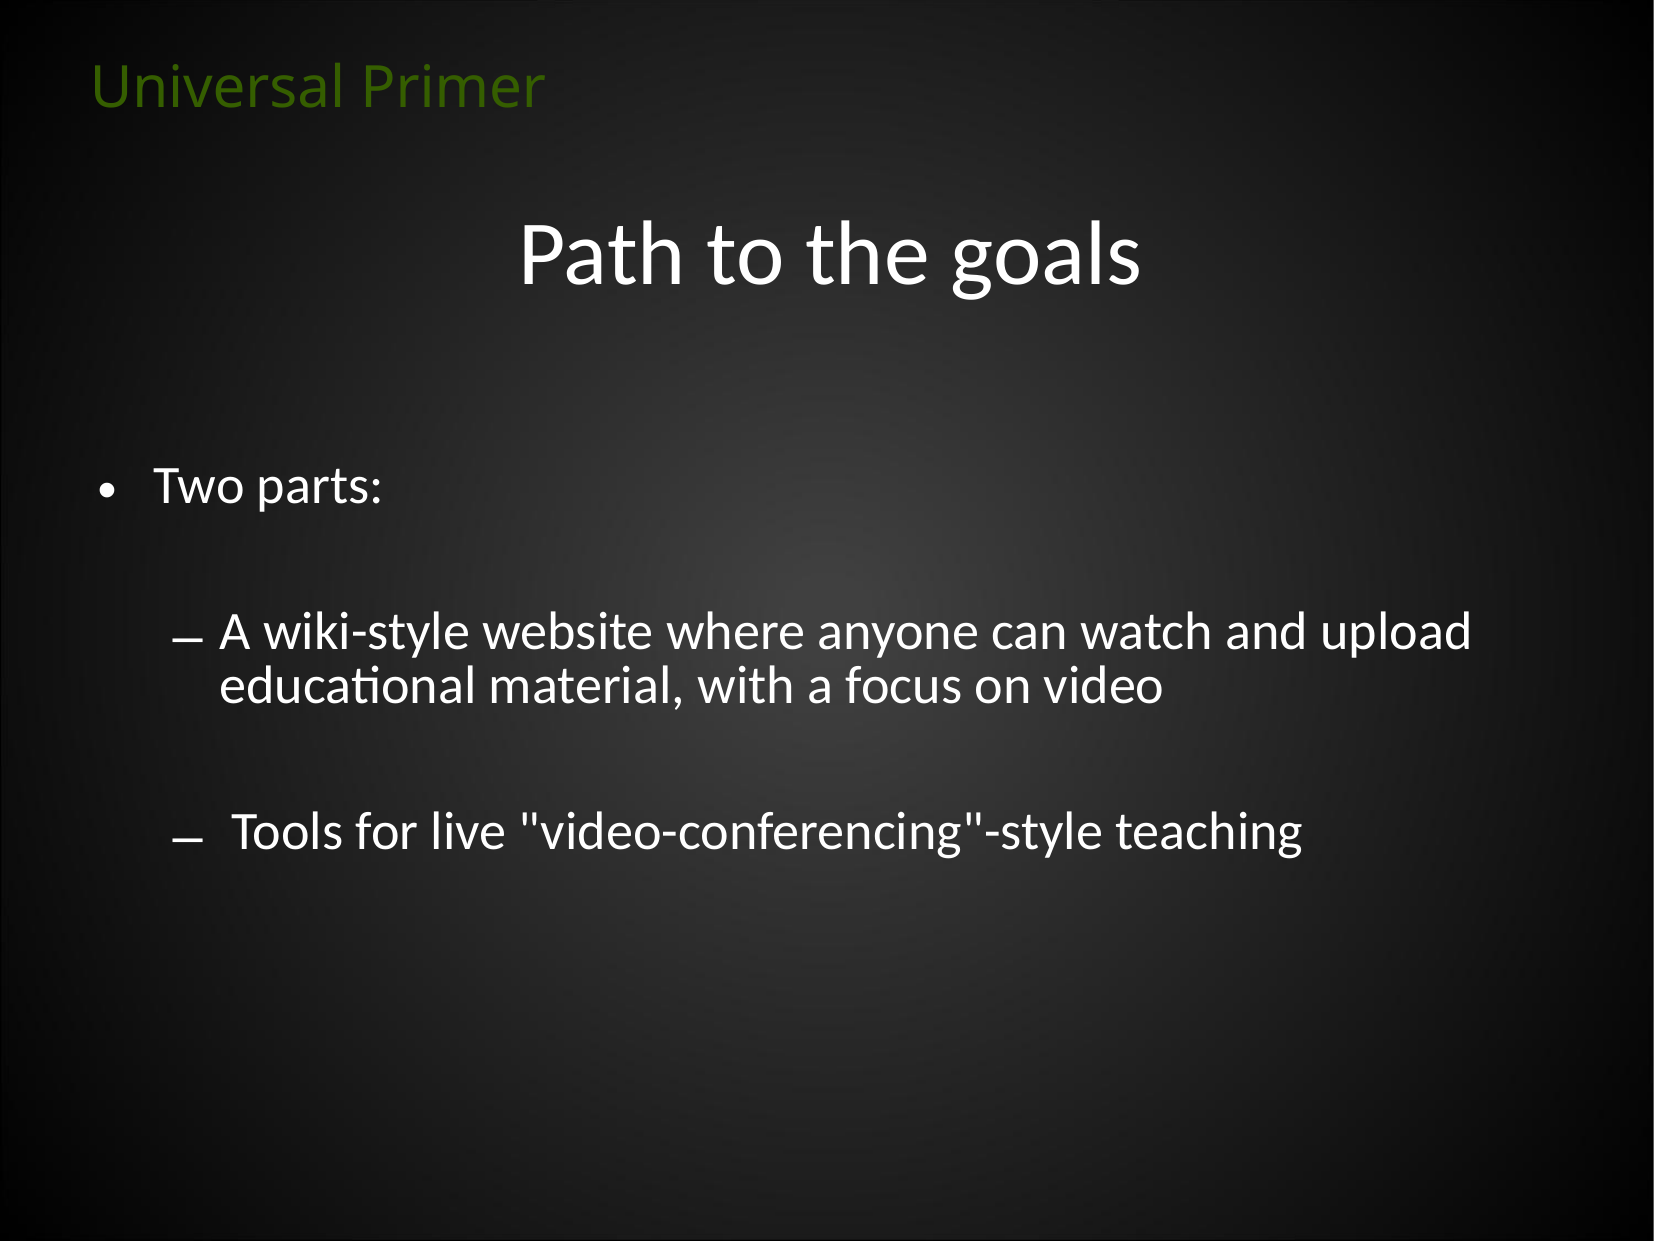

# Path to the goals
Two parts:
A wiki-style website where anyone can watch and upload educational material, with a focus on video
 Tools for live "video-conferencing"-style teaching